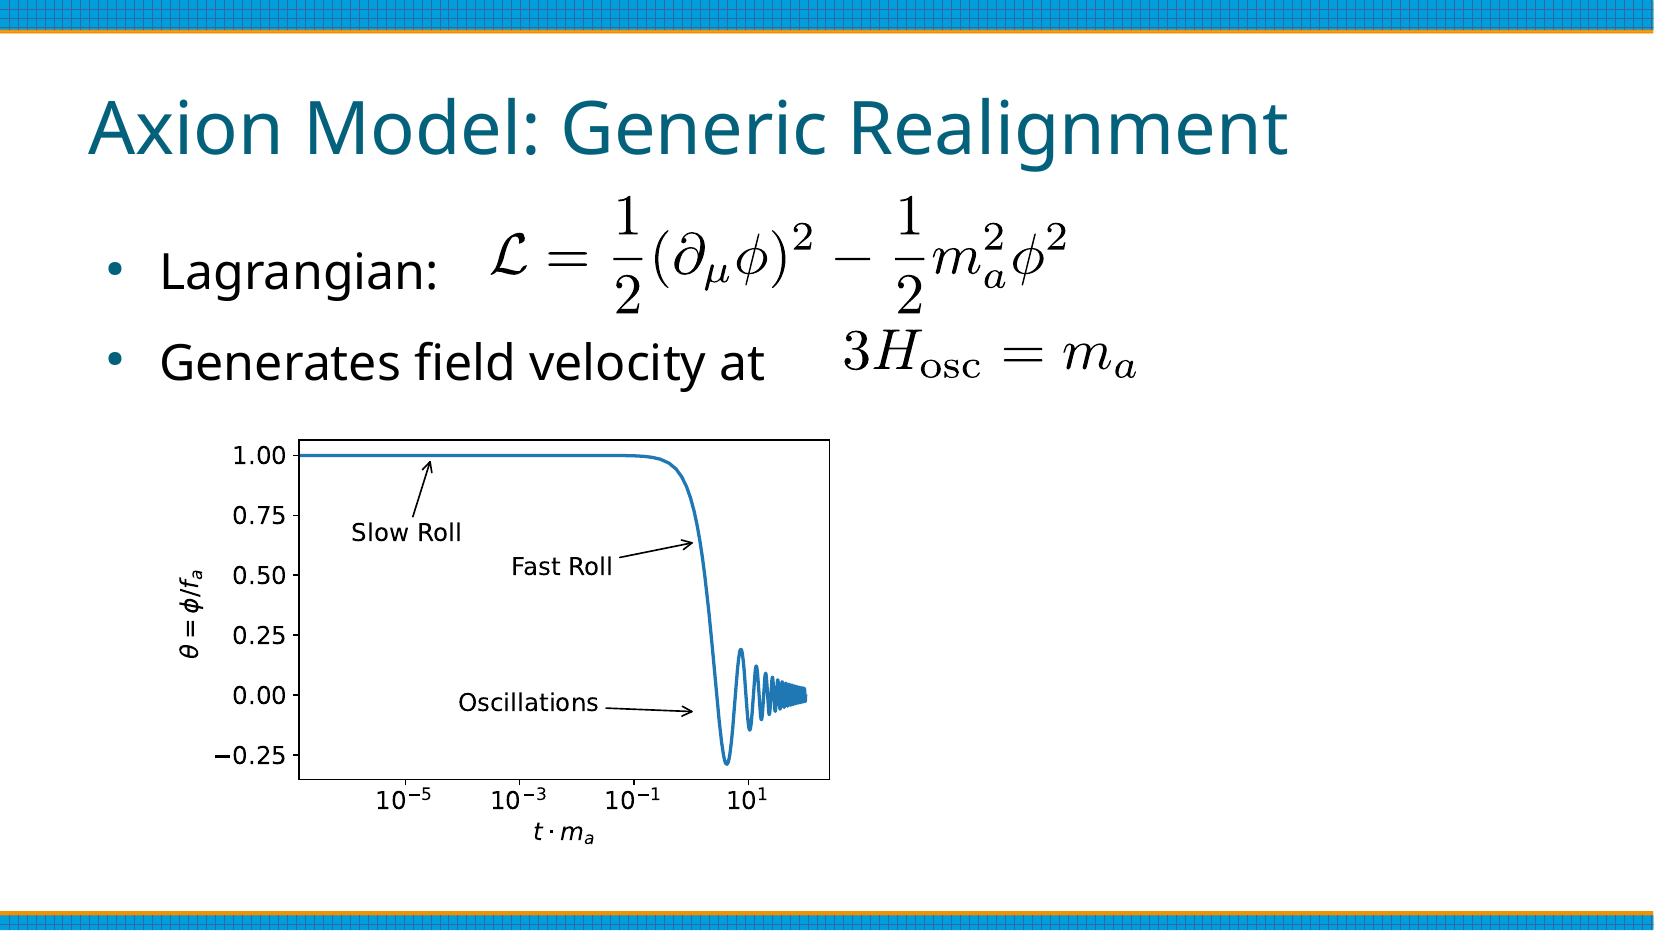

# Axion Model: Generic Realignment
Lagrangian:
Generates field velocity at